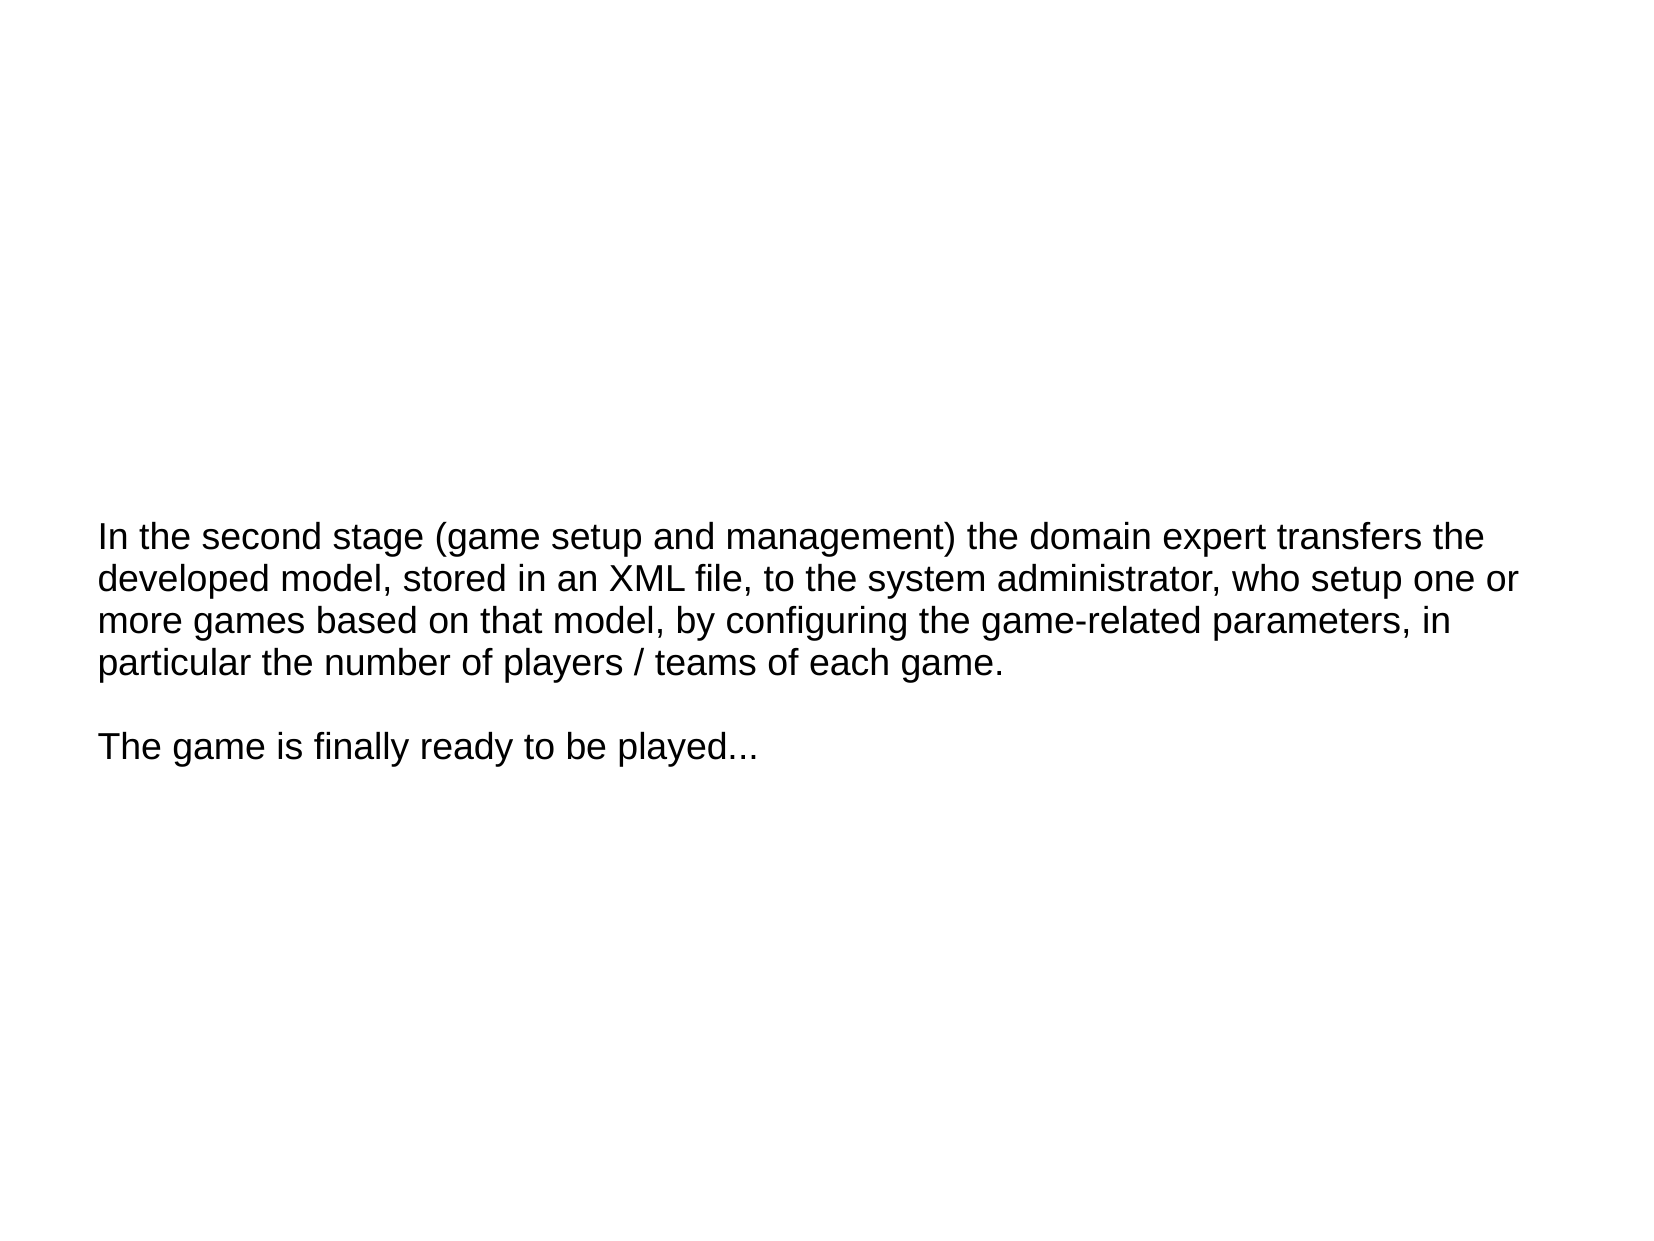

In the second stage (game setup and management) the domain expert transfers the developed model, stored in an XML file, to the system administrator, who setup one or more games based on that model, by configuring the game-related parameters, in particular the number of players / teams of each game.
The game is finally ready to be played...